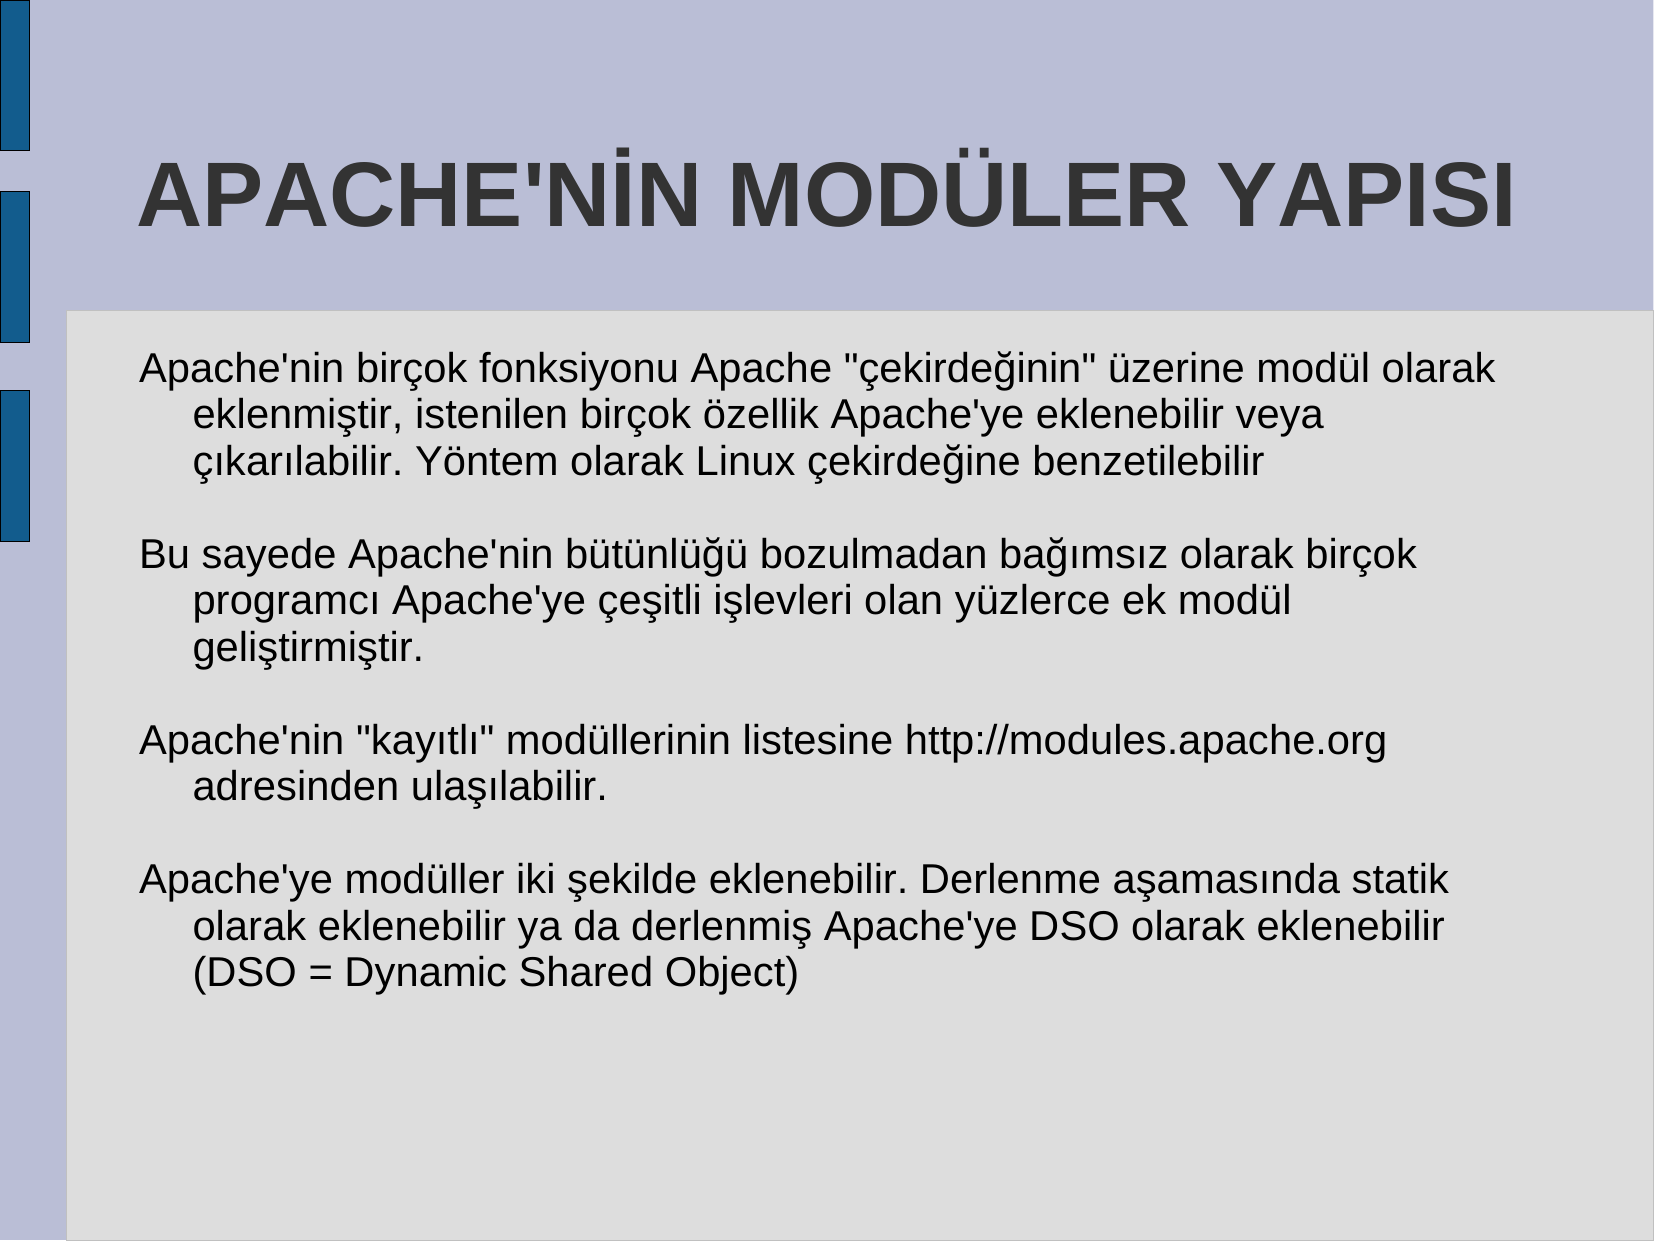

# APACHE'NİN MODÜLER YAPISI
Apache'nin birçok fonksiyonu Apache "çekirdeğinin" üzerine modül olarak eklenmiştir, istenilen birçok özellik Apache'ye eklenebilir veya çıkarılabilir. Yöntem olarak Linux çekirdeğine benzetilebilir
Bu sayede Apache'nin bütünlüğü bozulmadan bağımsız olarak birçok programcı Apache'ye çeşitli işlevleri olan yüzlerce ek modül geliştirmiştir.
Apache'nin "kayıtlı" modüllerinin listesine http://modules.apache.org adresinden ulaşılabilir.
Apache'ye modüller iki şekilde eklenebilir. Derlenme aşamasında statik olarak eklenebilir ya da derlenmiş Apache'ye DSO olarak eklenebilir (DSO = Dynamic Shared Object)